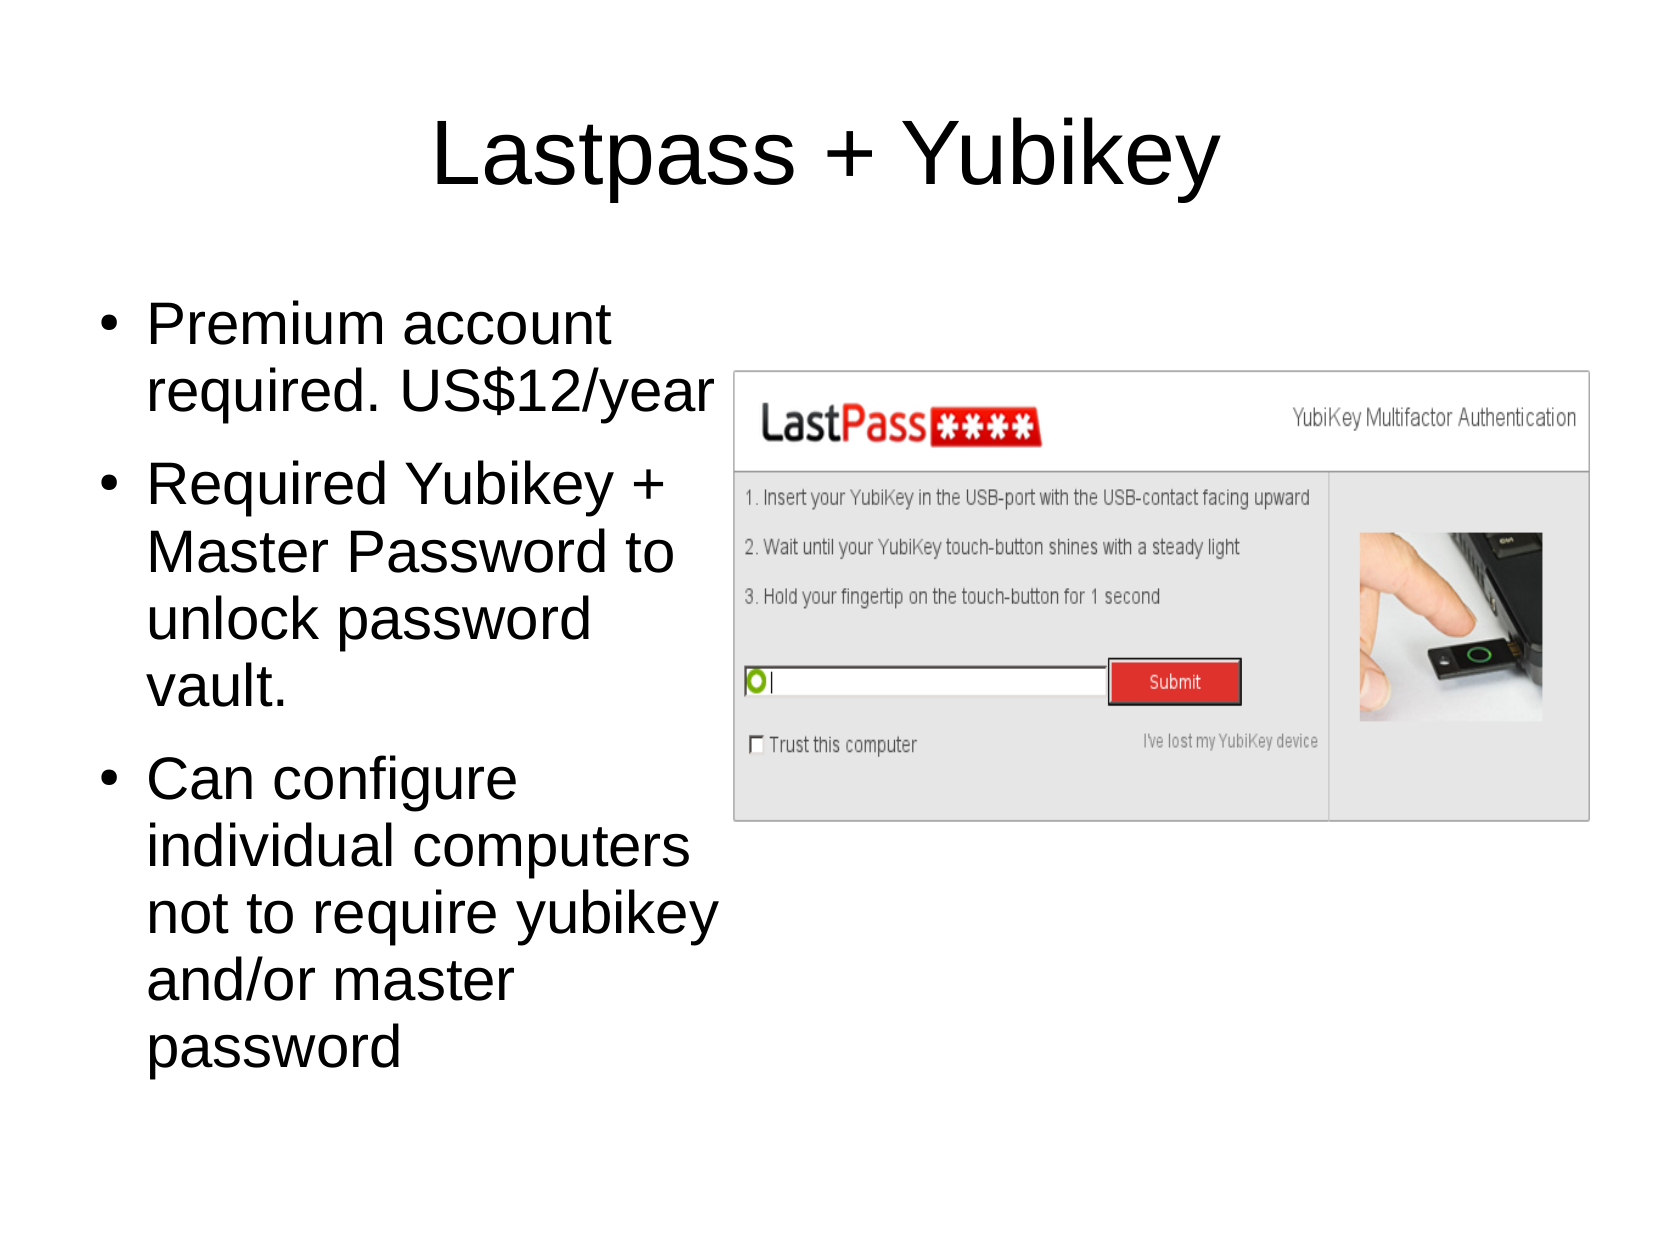

# Lastpass + Yubikey
Premium account required. US$12/year
Required Yubikey + Master Password to unlock password vault.
Can configure individual computers not to require yubikey and/or master password